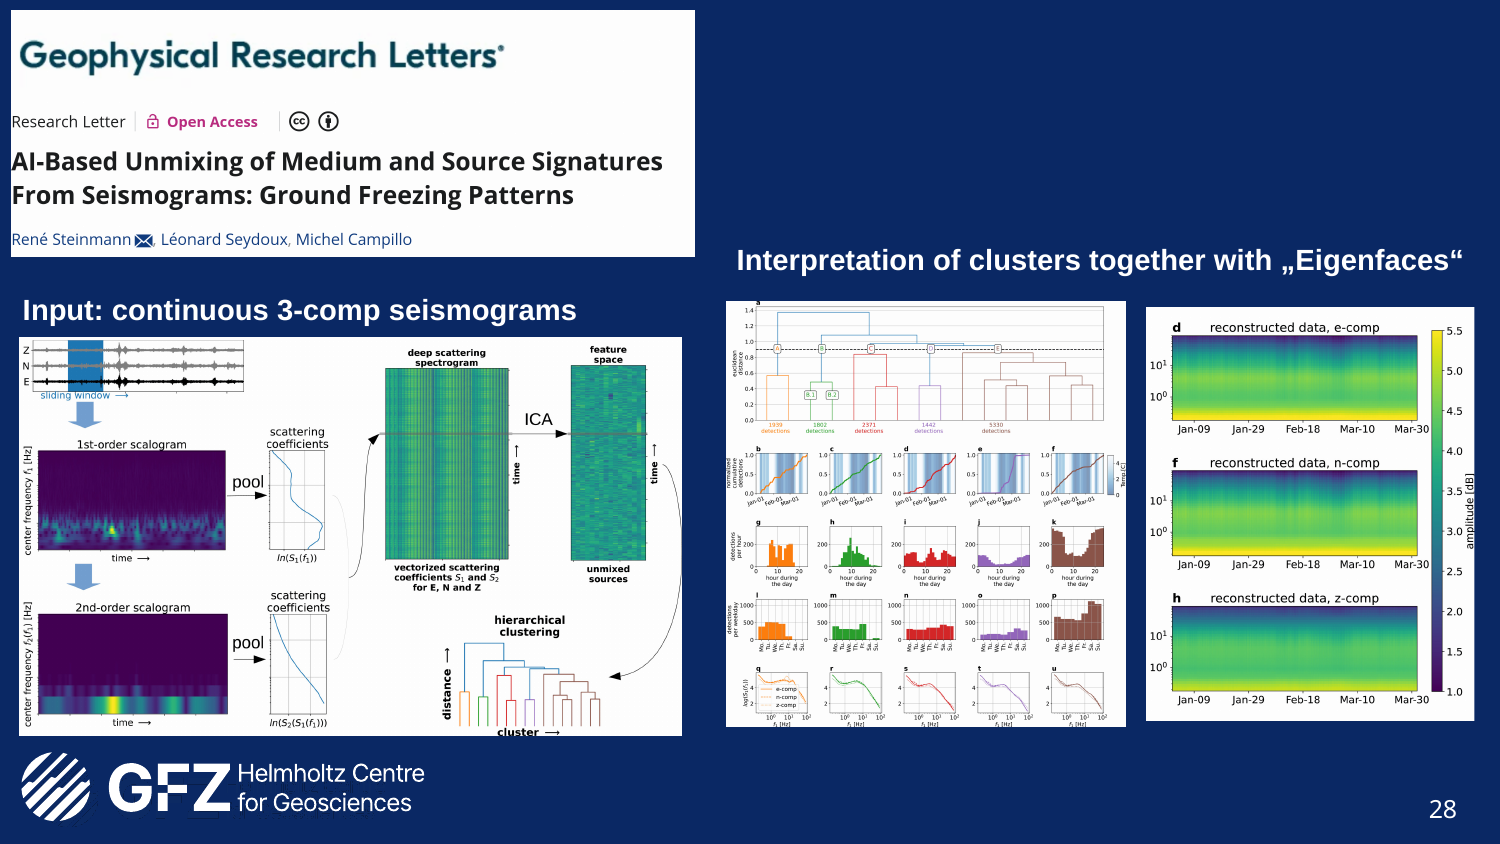

Interpretation of clusters together with „Eigenfaces“
Input: continuous 3-comp seismograms